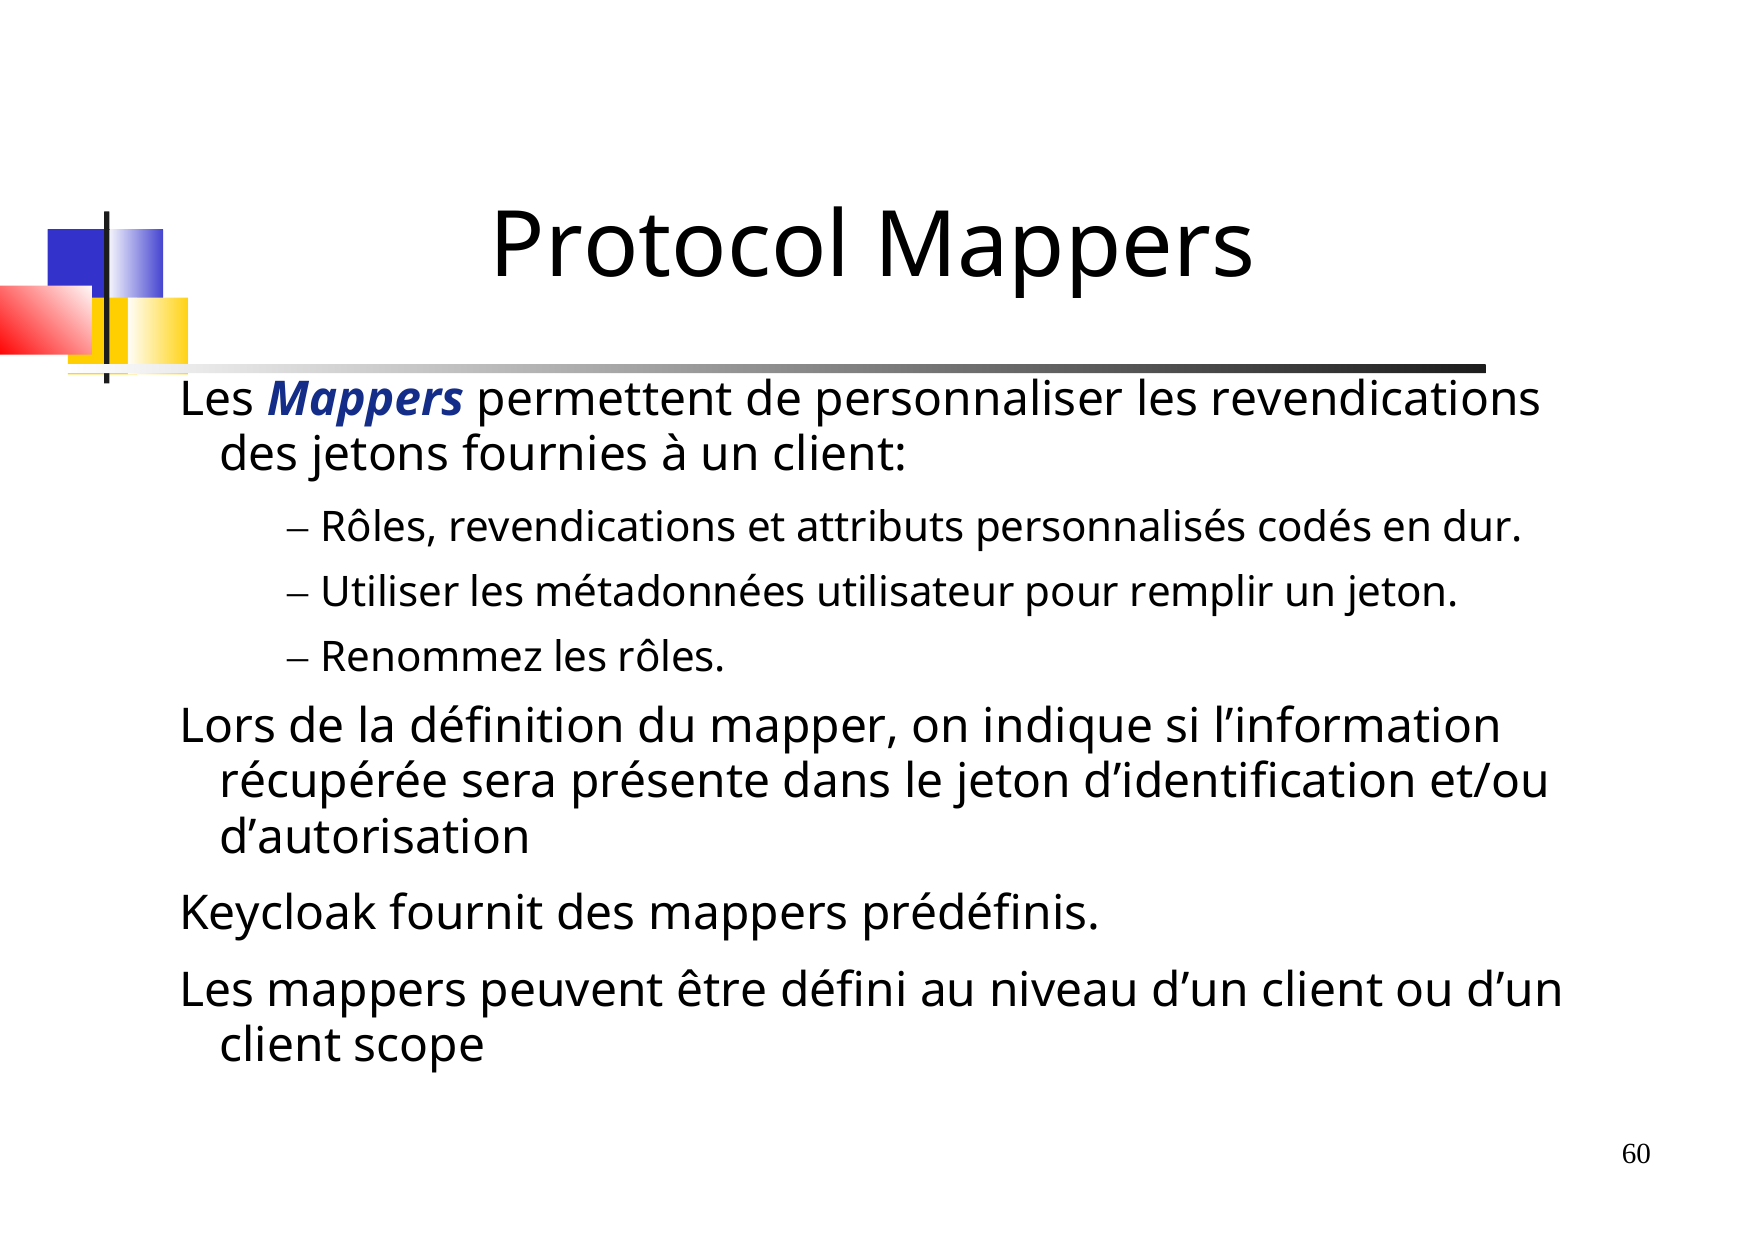

# Protocol Mappers
Les Mappers permettent de personnaliser les revendications des jetons fournies à un client:
Rôles, revendications et attributs personnalisés codés en dur.
Utiliser les métadonnées utilisateur pour remplir un jeton.
Renommez les rôles.
Lors de la définition du mapper, on indique si l’information récupérée sera présente dans le jeton d’identification et/ou d’autorisation
Keycloak fournit des mappers prédéfinis.
Les mappers peuvent être défini au niveau d’un client ou d’un client scope